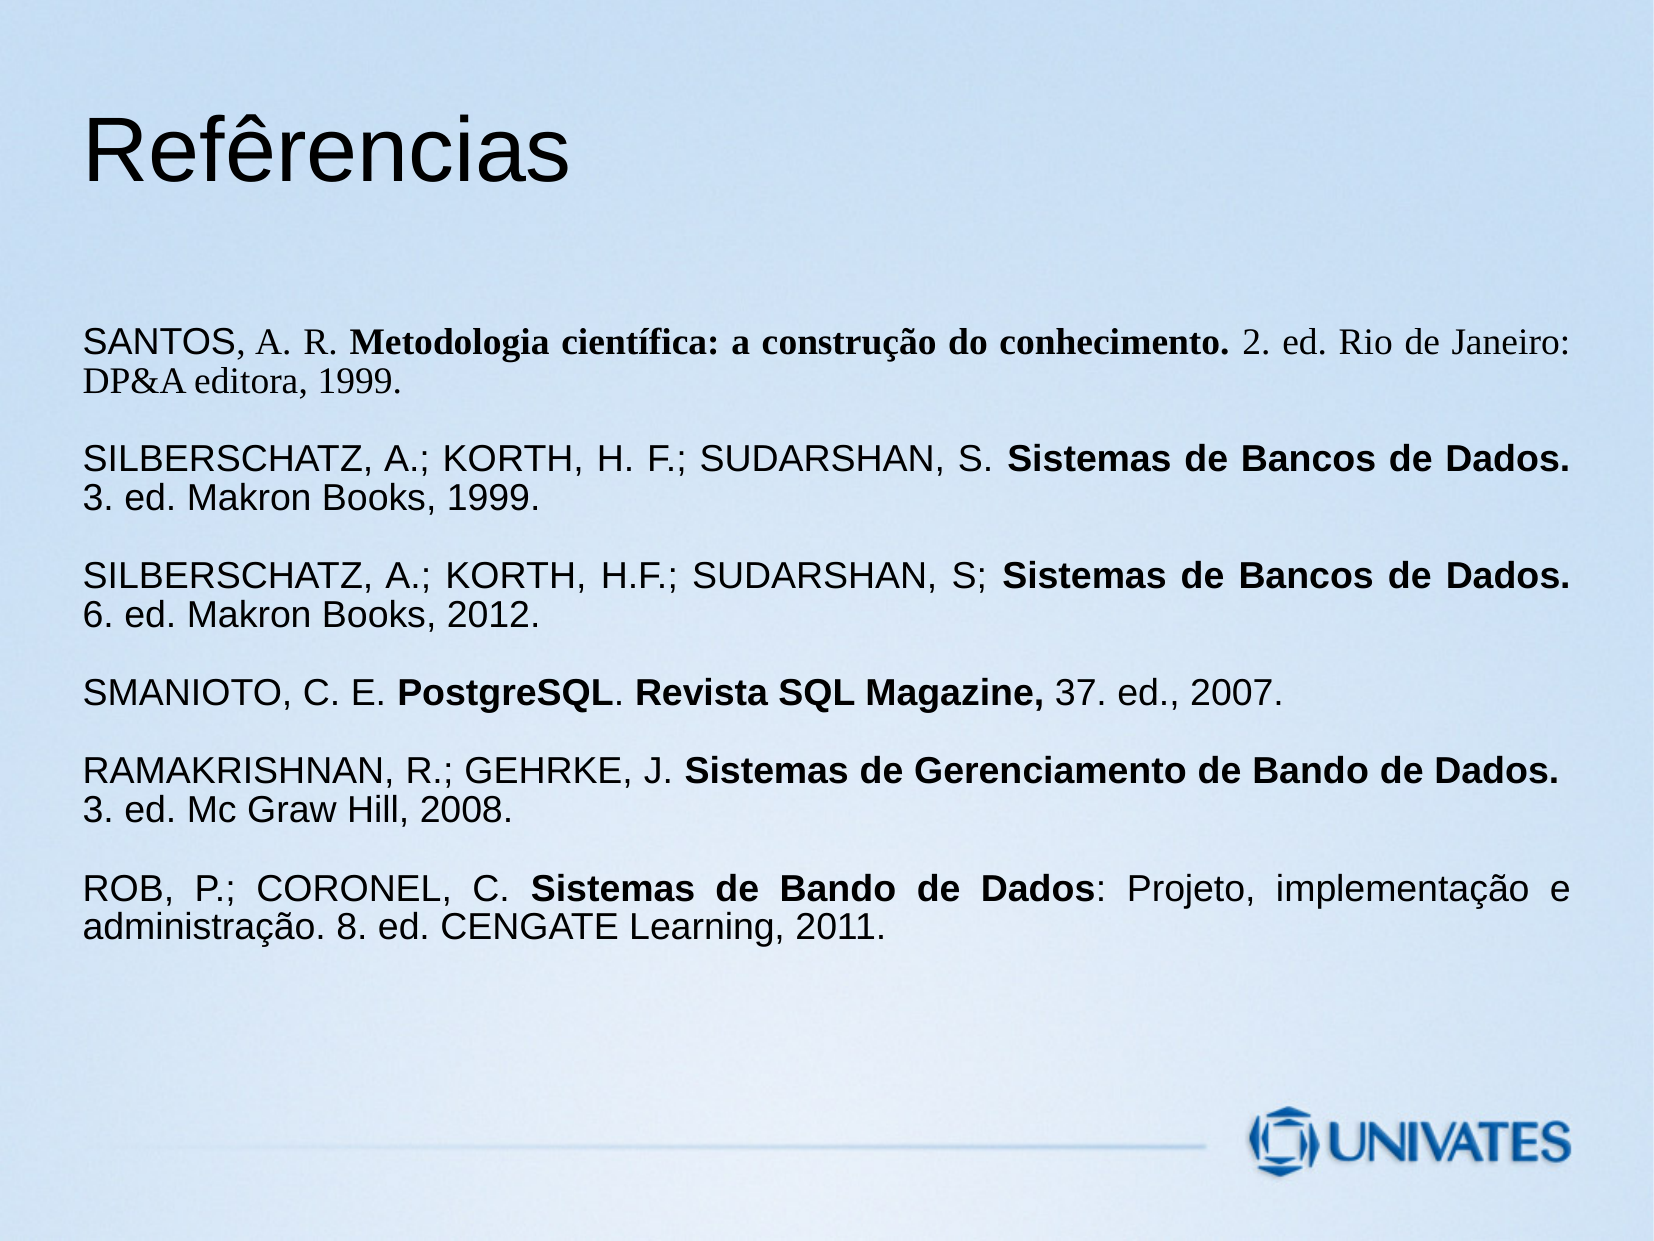

# Refêrencias
SANTOS, A. R. Metodologia científica: a construção do conhecimento. 2. ed. Rio de Janeiro: DP&A editora, 1999.
SILBERSCHATZ, A.; KORTH, H. F.; SUDARSHAN, S. Sistemas de Bancos de Dados. 3. ed. Makron Books, 1999.
SILBERSCHATZ, A.; KORTH, H.F.; SUDARSHAN, S; Sistemas de Bancos de Dados. 6. ed. Makron Books, 2012.
SMANIOTO, C. E. PostgreSQL. Revista SQL Magazine, 37. ed., 2007.
RAMAKRISHNAN, R.; GEHRKE, J. Sistemas de Gerenciamento de Bando de Dados. 3. ed. Mc Graw Hill, 2008.
ROB, P.; CORONEL, C. Sistemas de Bando de Dados: Projeto, implementação e administração. 8. ed. CENGATE Learning, 2011.